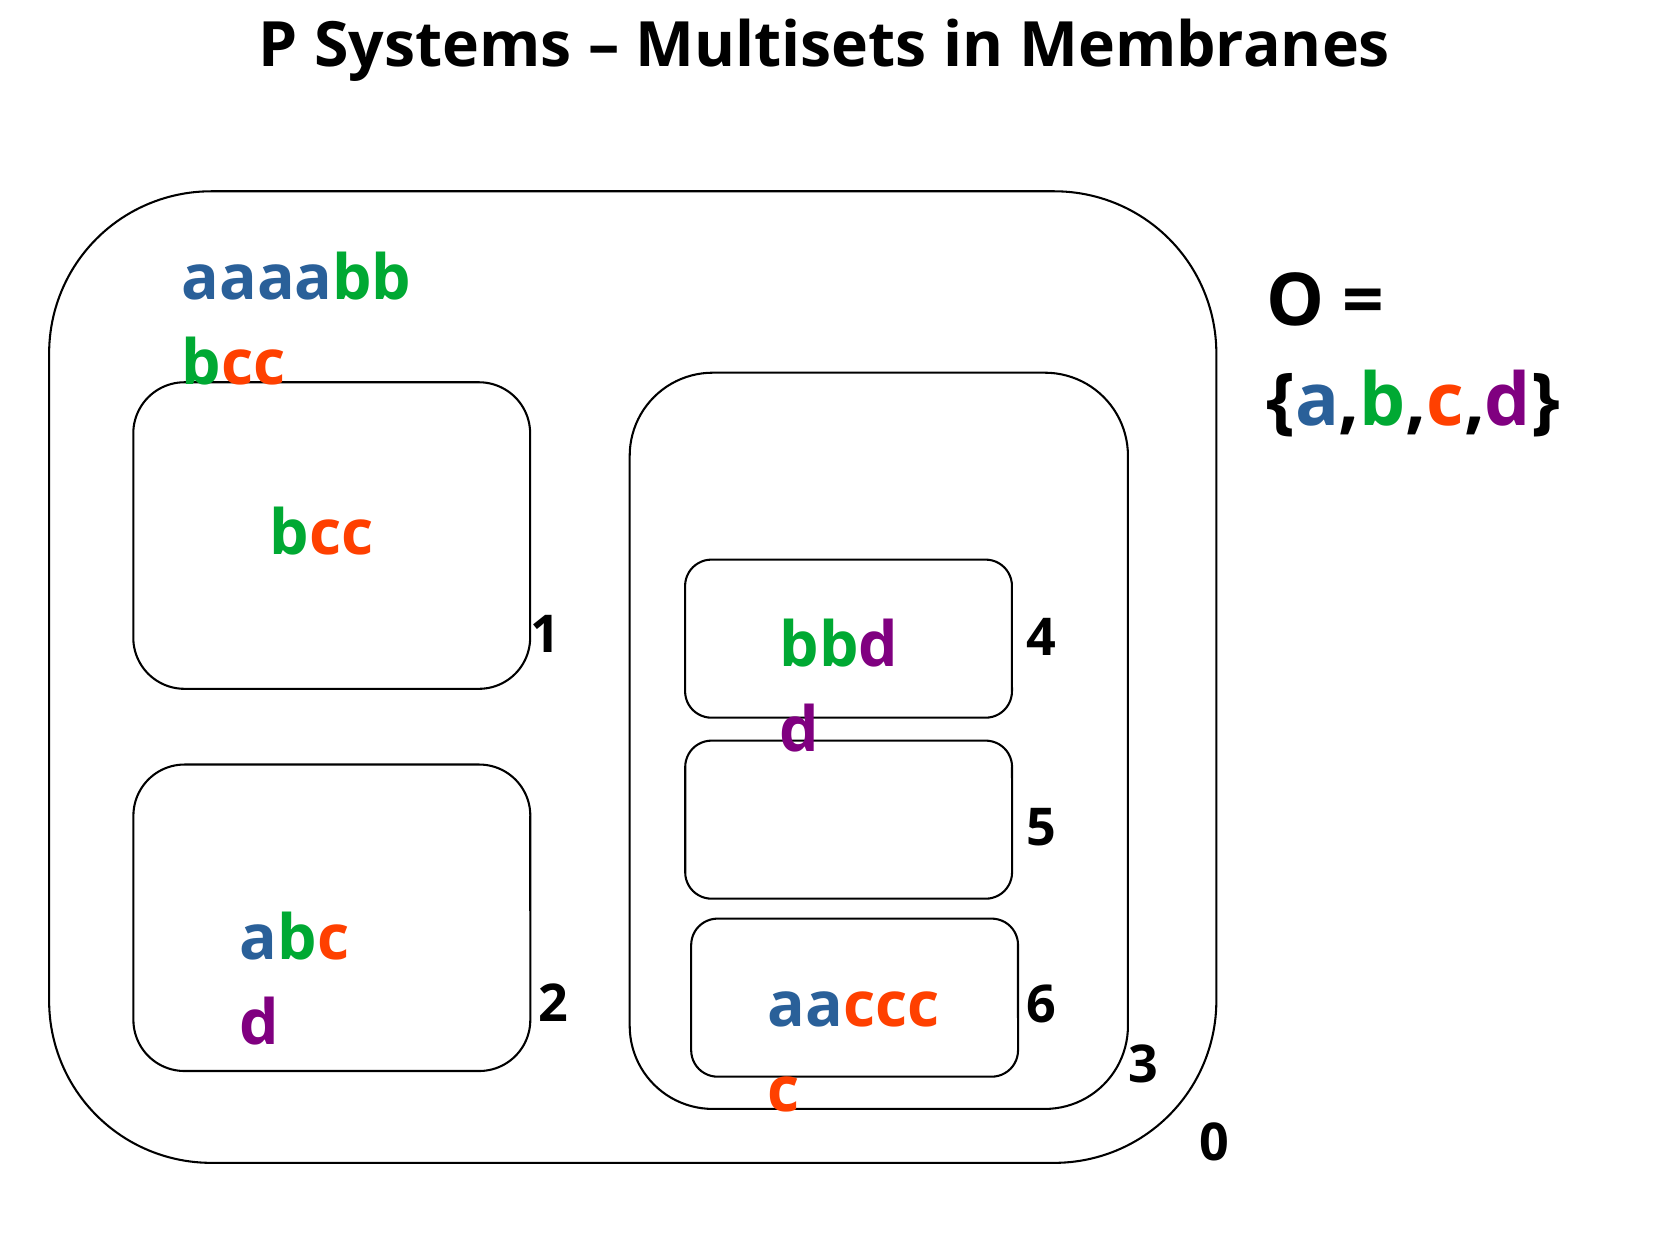

# P Systems – Multisets in Membranes
aaaabbbcc
O = {a,b,c,d}
bcc
1
4
bbdd
5
abcd
aacccc
2
6
3
0